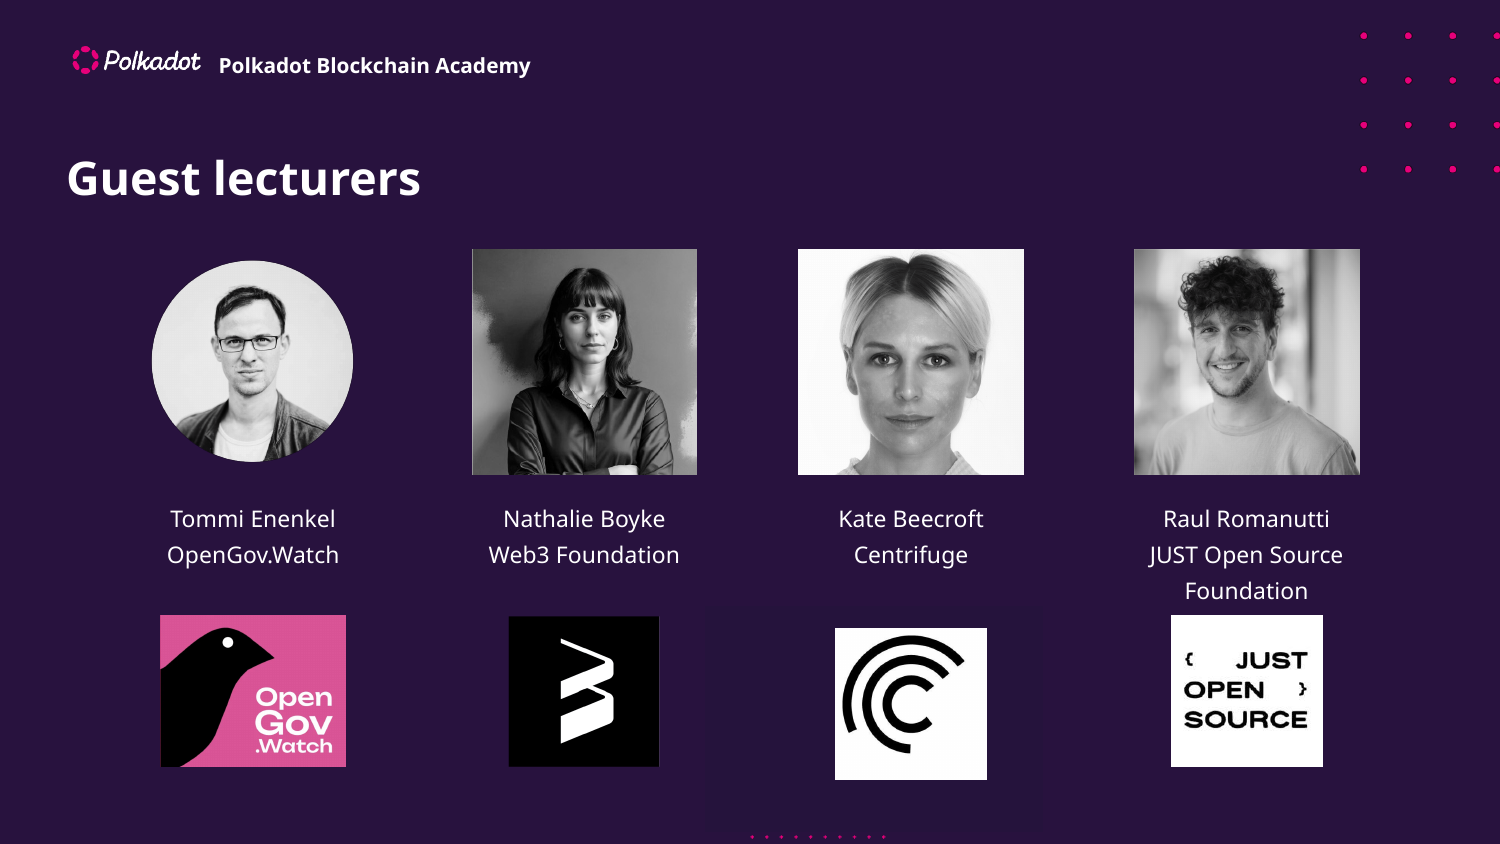

# Guest lecturers
Tommi Enenkel
OpenGov.Watch
Nathalie Boyke
Web3 Foundation
Kate Beecroft
Centrifuge
Raul Romanutti
JUST Open Source Foundation